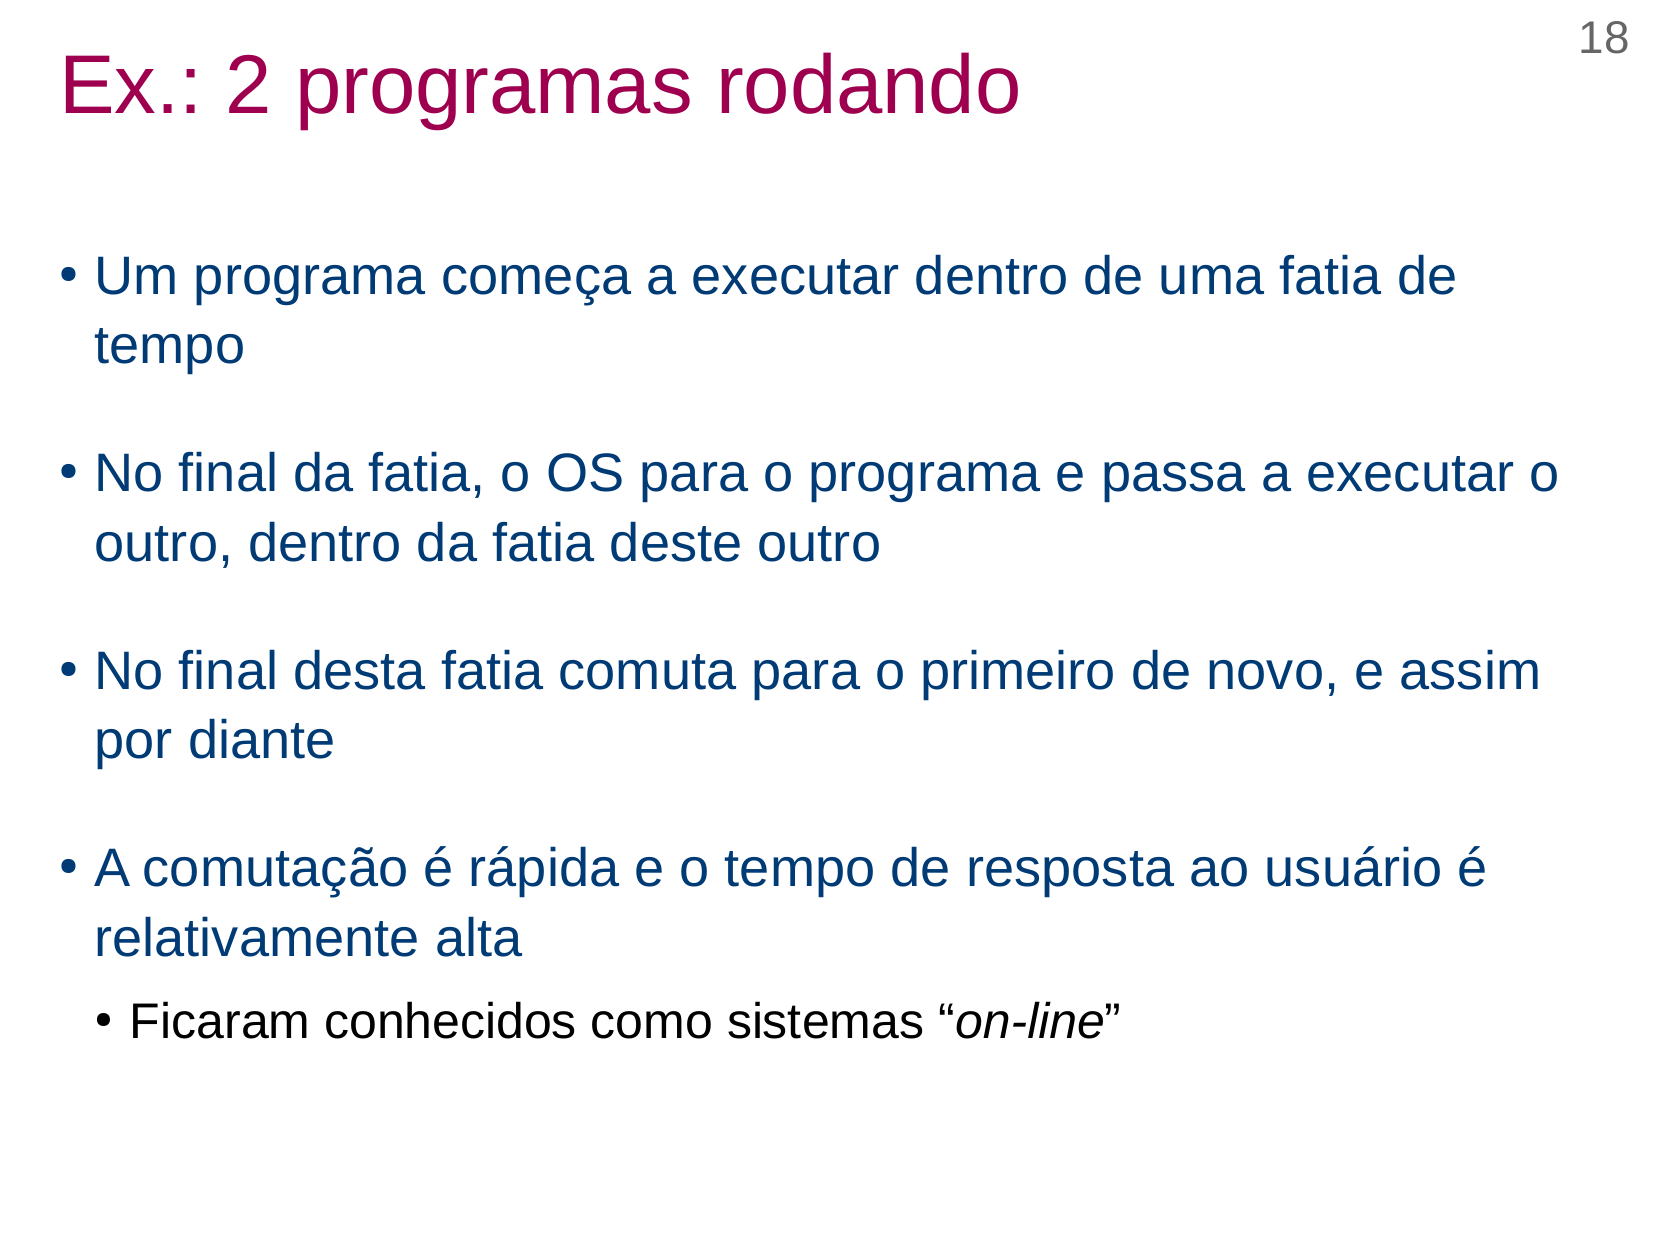

18
# Ex.: 2 programas rodando
Um programa começa a executar dentro de uma fatia de tempo
No final da fatia, o OS para o programa e passa a executar o outro, dentro da fatia deste outro
No final desta fatia comuta para o primeiro de novo, e assim por diante
A comutação é rápida e o tempo de resposta ao usuário é relativamente alta
Ficaram conhecidos como sistemas “on-line”